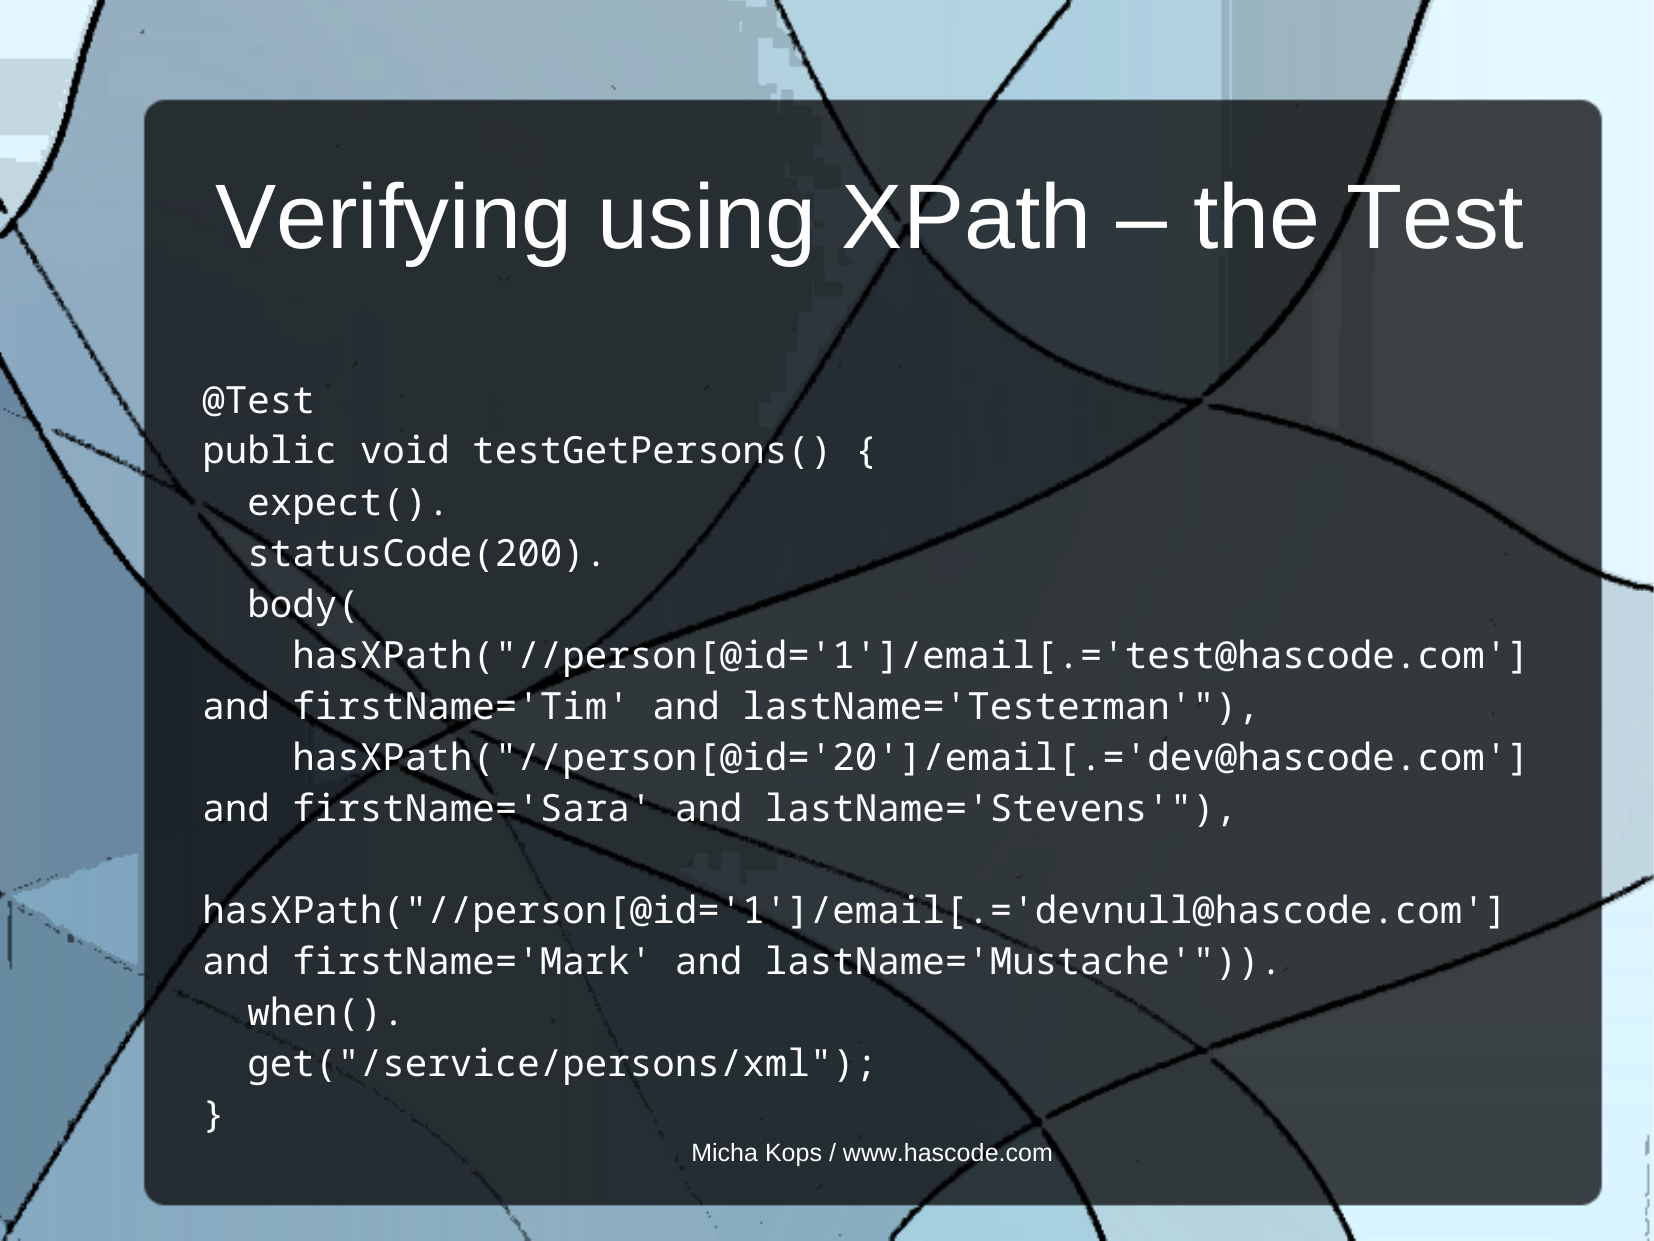

# Verifying using XPath – the Test
@Test
public void testGetPersons() {
 expect().
 statusCode(200).
 body(
 hasXPath("//person[@id='1']/email[.='test@hascode.com'] and firstName='Tim' and lastName='Testerman'"),
 hasXPath("//person[@id='20']/email[.='dev@hascode.com'] and firstName='Sara' and lastName='Stevens'"),
 hasXPath("//person[@id='1']/email[.='devnull@hascode.com'] and firstName='Mark' and lastName='Mustache'")).
 when().
 get("/service/persons/xml");
}